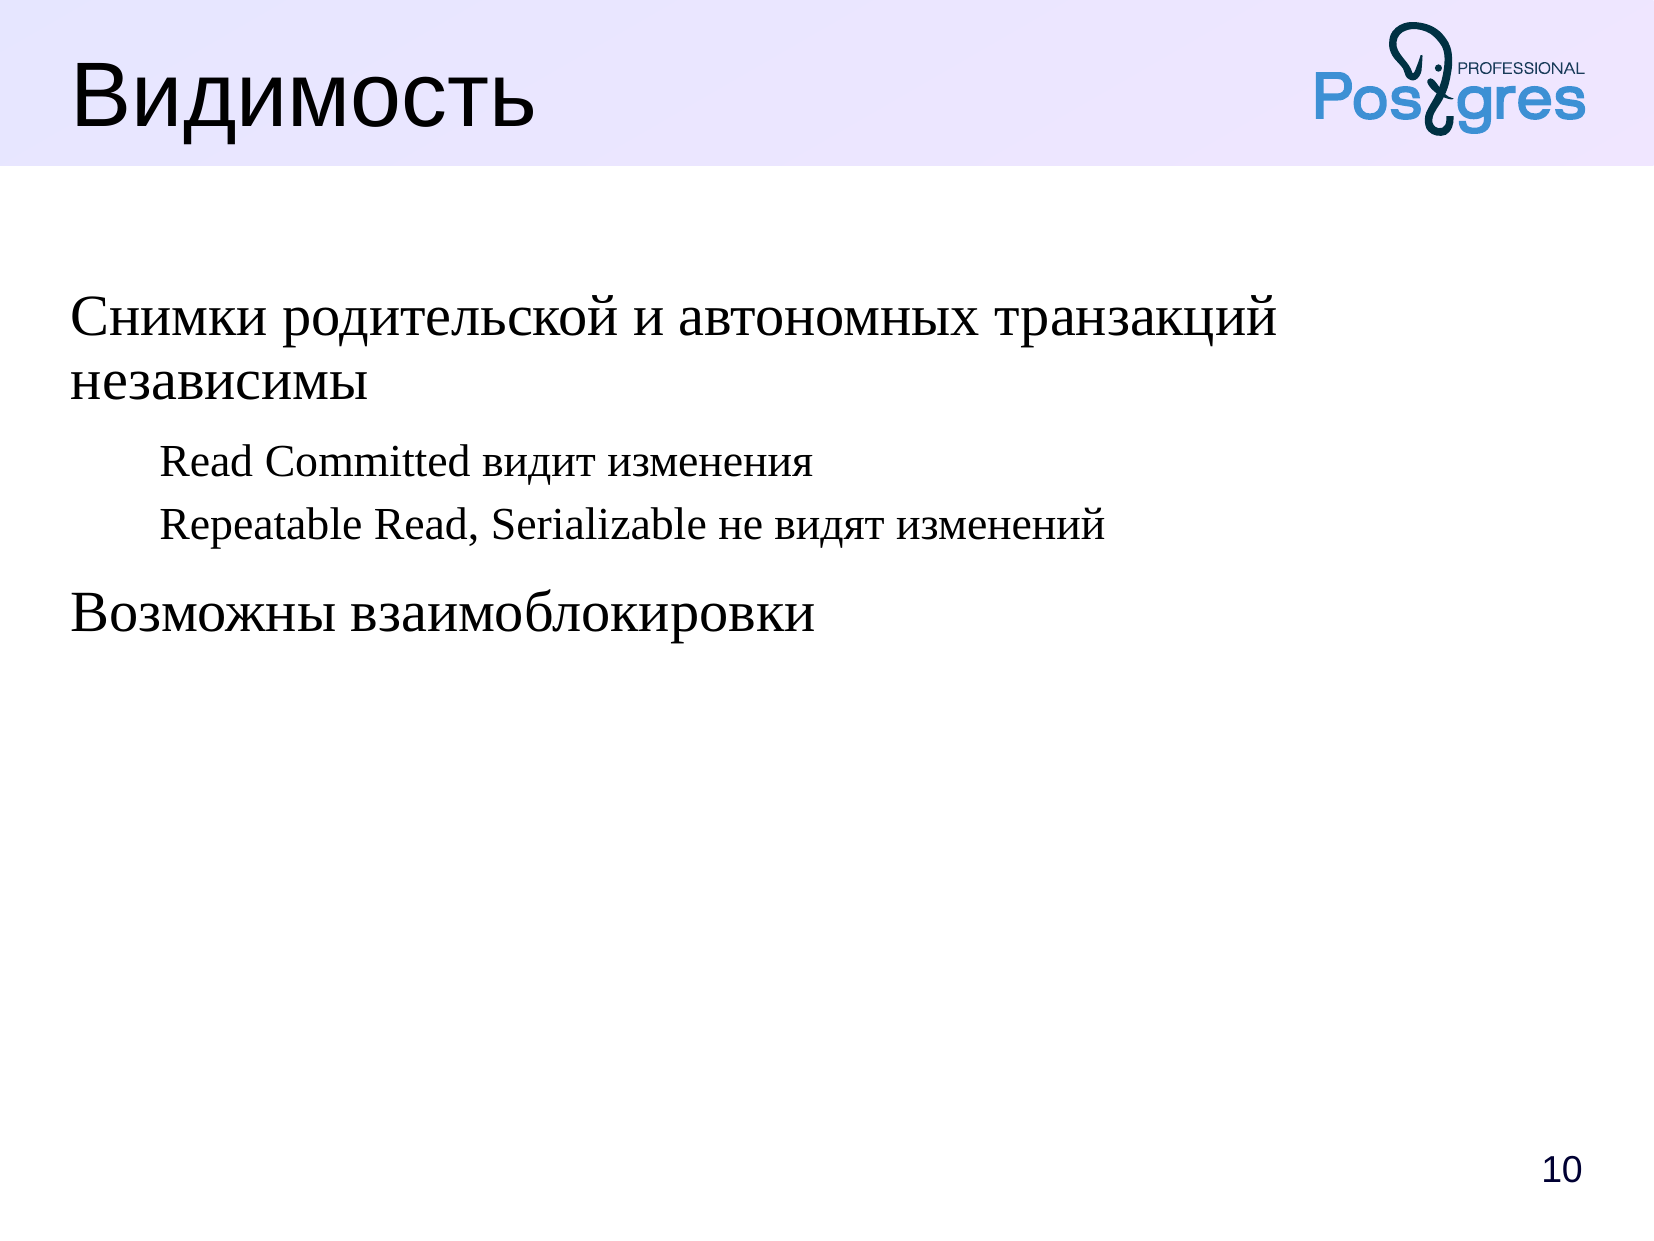

# Видимость
Снимки родительской и автономных транзакций независимы
Read Committed видит изменения
Repeatable Read, Serializable не видят изменений
Возможны взаимоблокировки